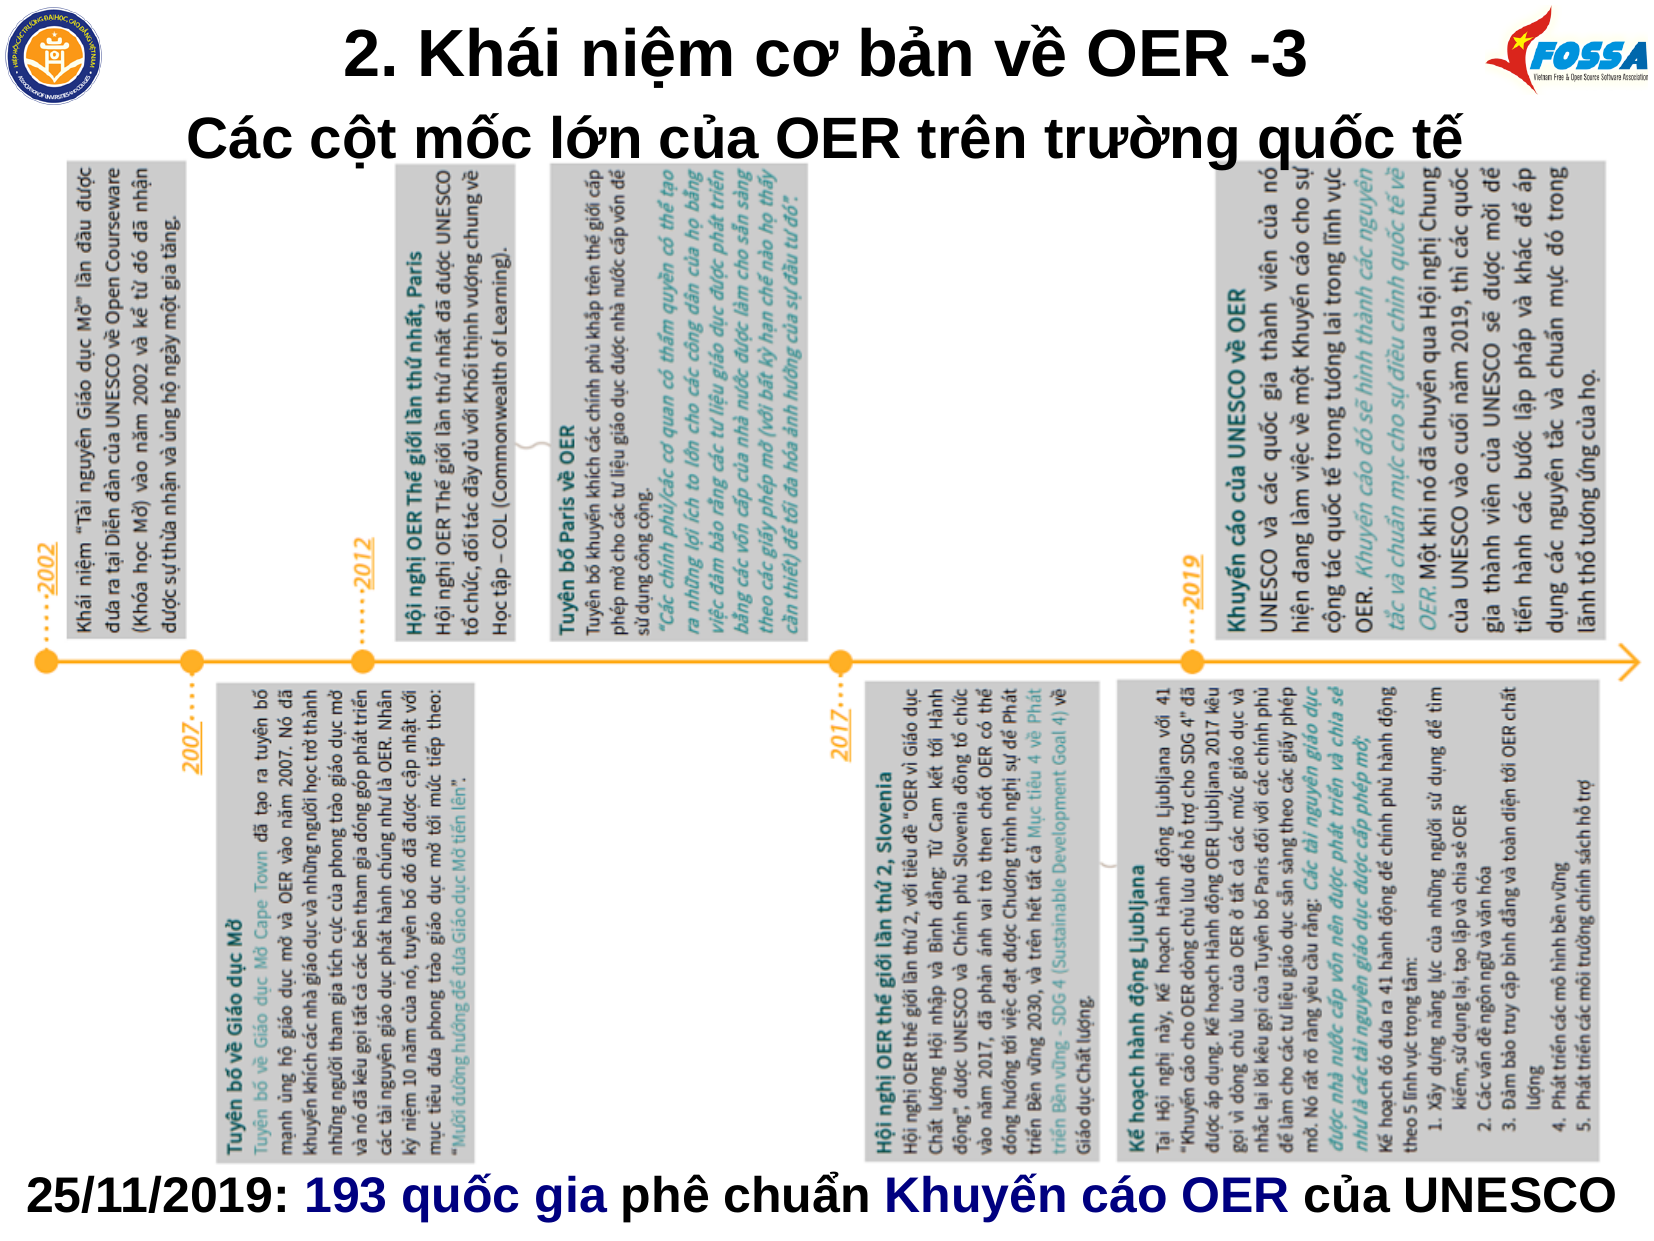

# 2. Khái niệm cơ bản về OER -3
Các cột mốc lớn của OER trên trường quốc tế
25/11/2019: 193 quốc gia phê chuẩn Khuyến cáo OER của UNESCO